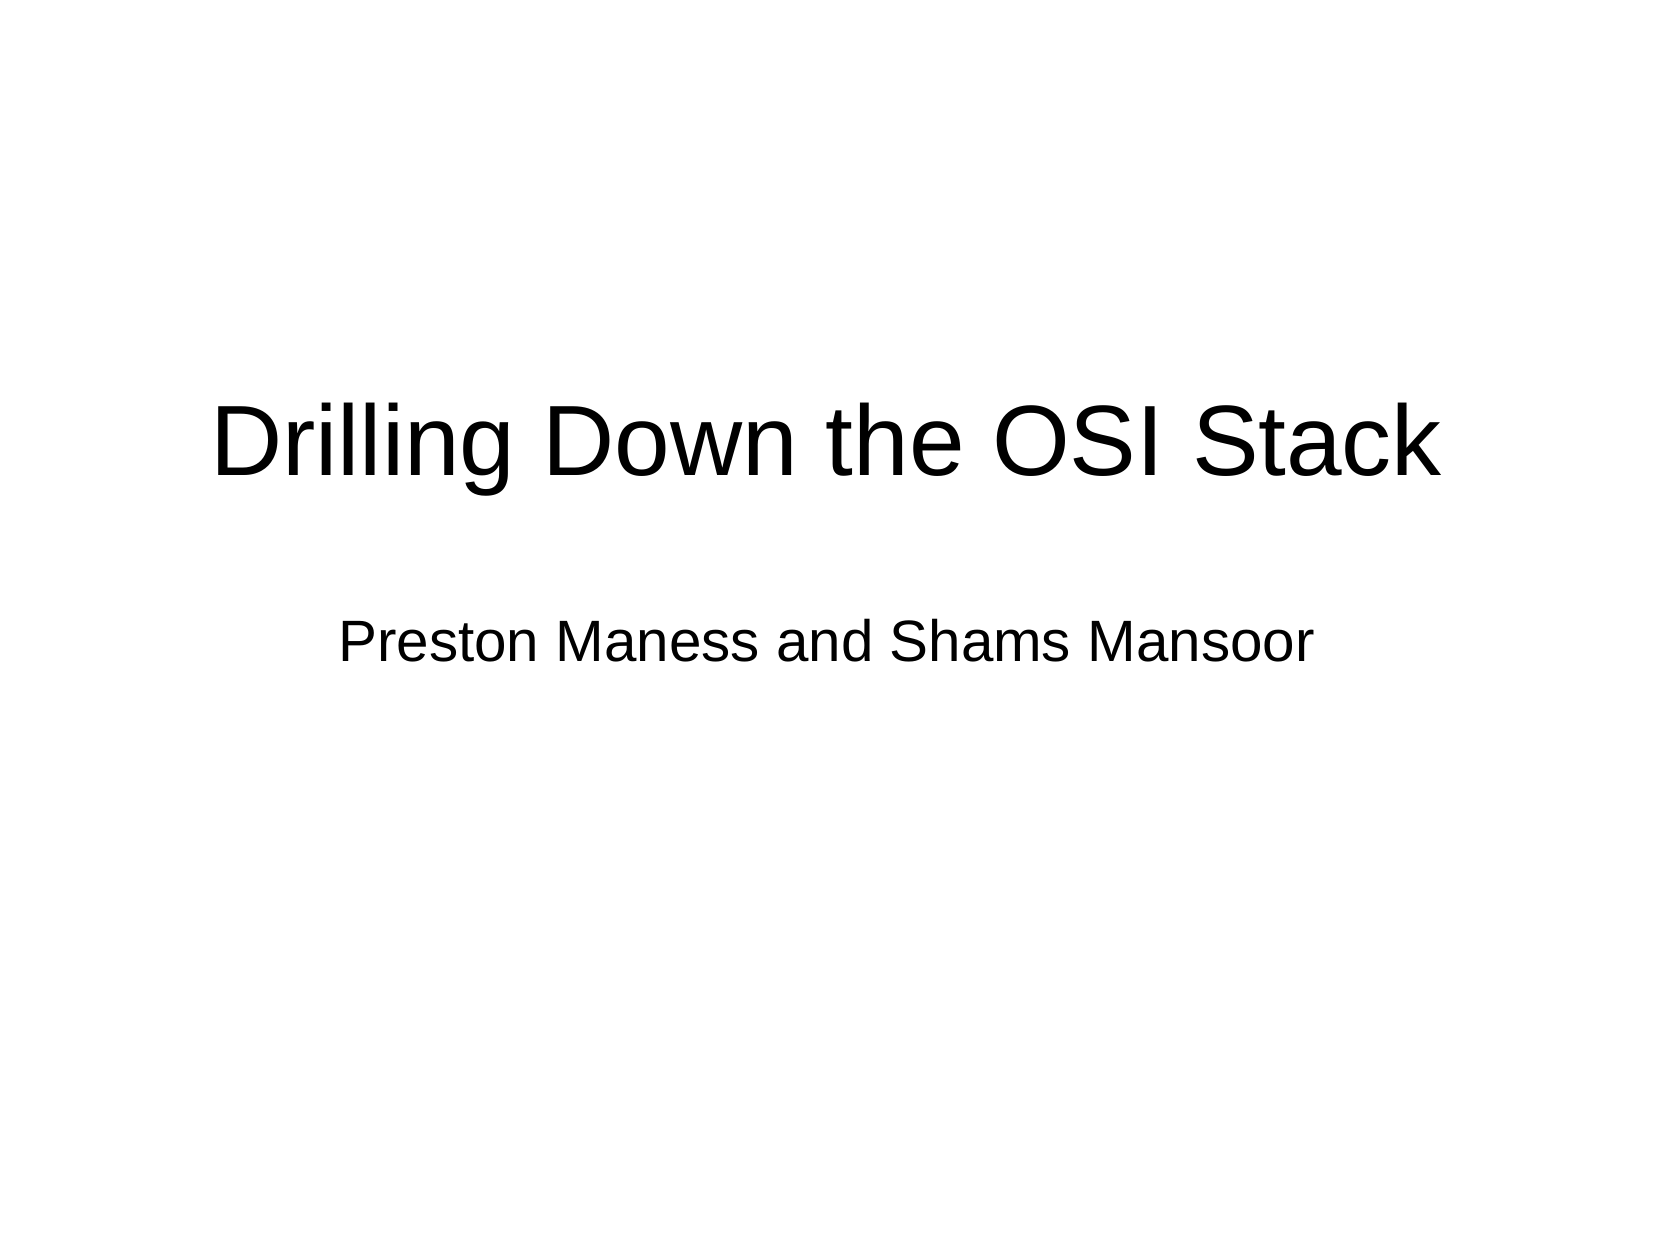

# Drilling Down the OSI Stack
Preston Maness and Shams Mansoor